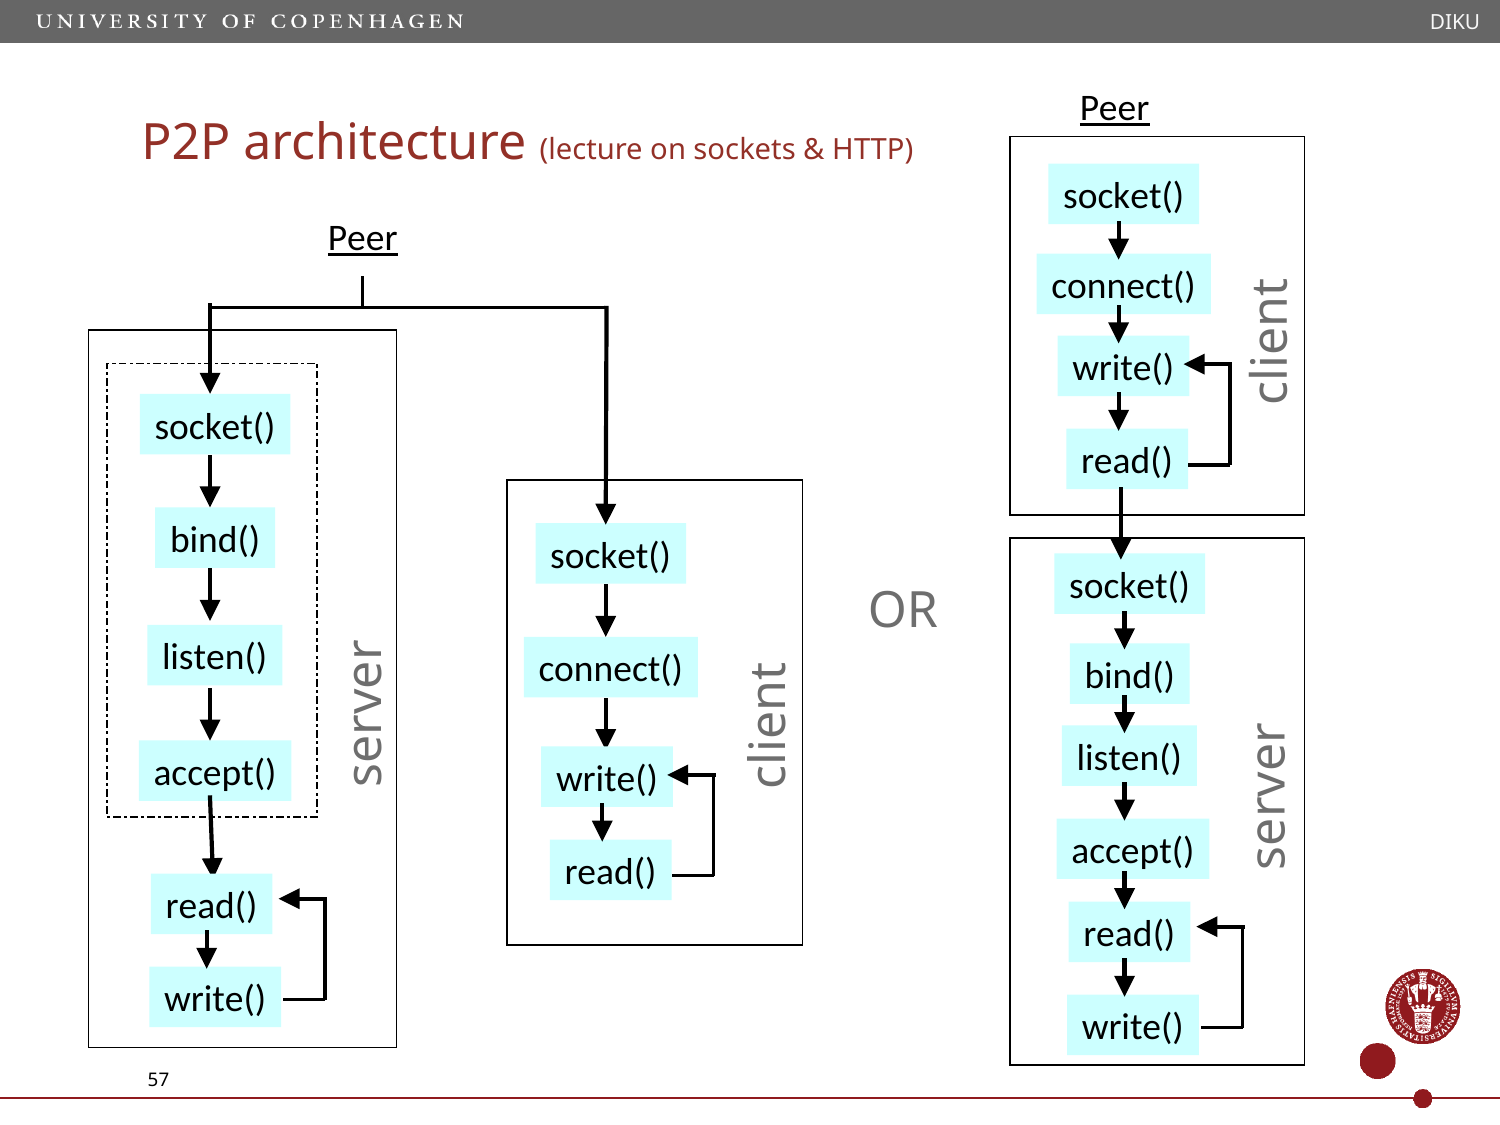

DIKU
# P2P architecture (lecture on sockets & HTTP)
Peer
socket()
Peer
connect()
client
write()
socket()
read()
bind()
socket()
socket()
OR
server
listen()
connect()
client
bind()
server
listen()
accept()
write()
accept()
read()
read()
read()
write()
write()